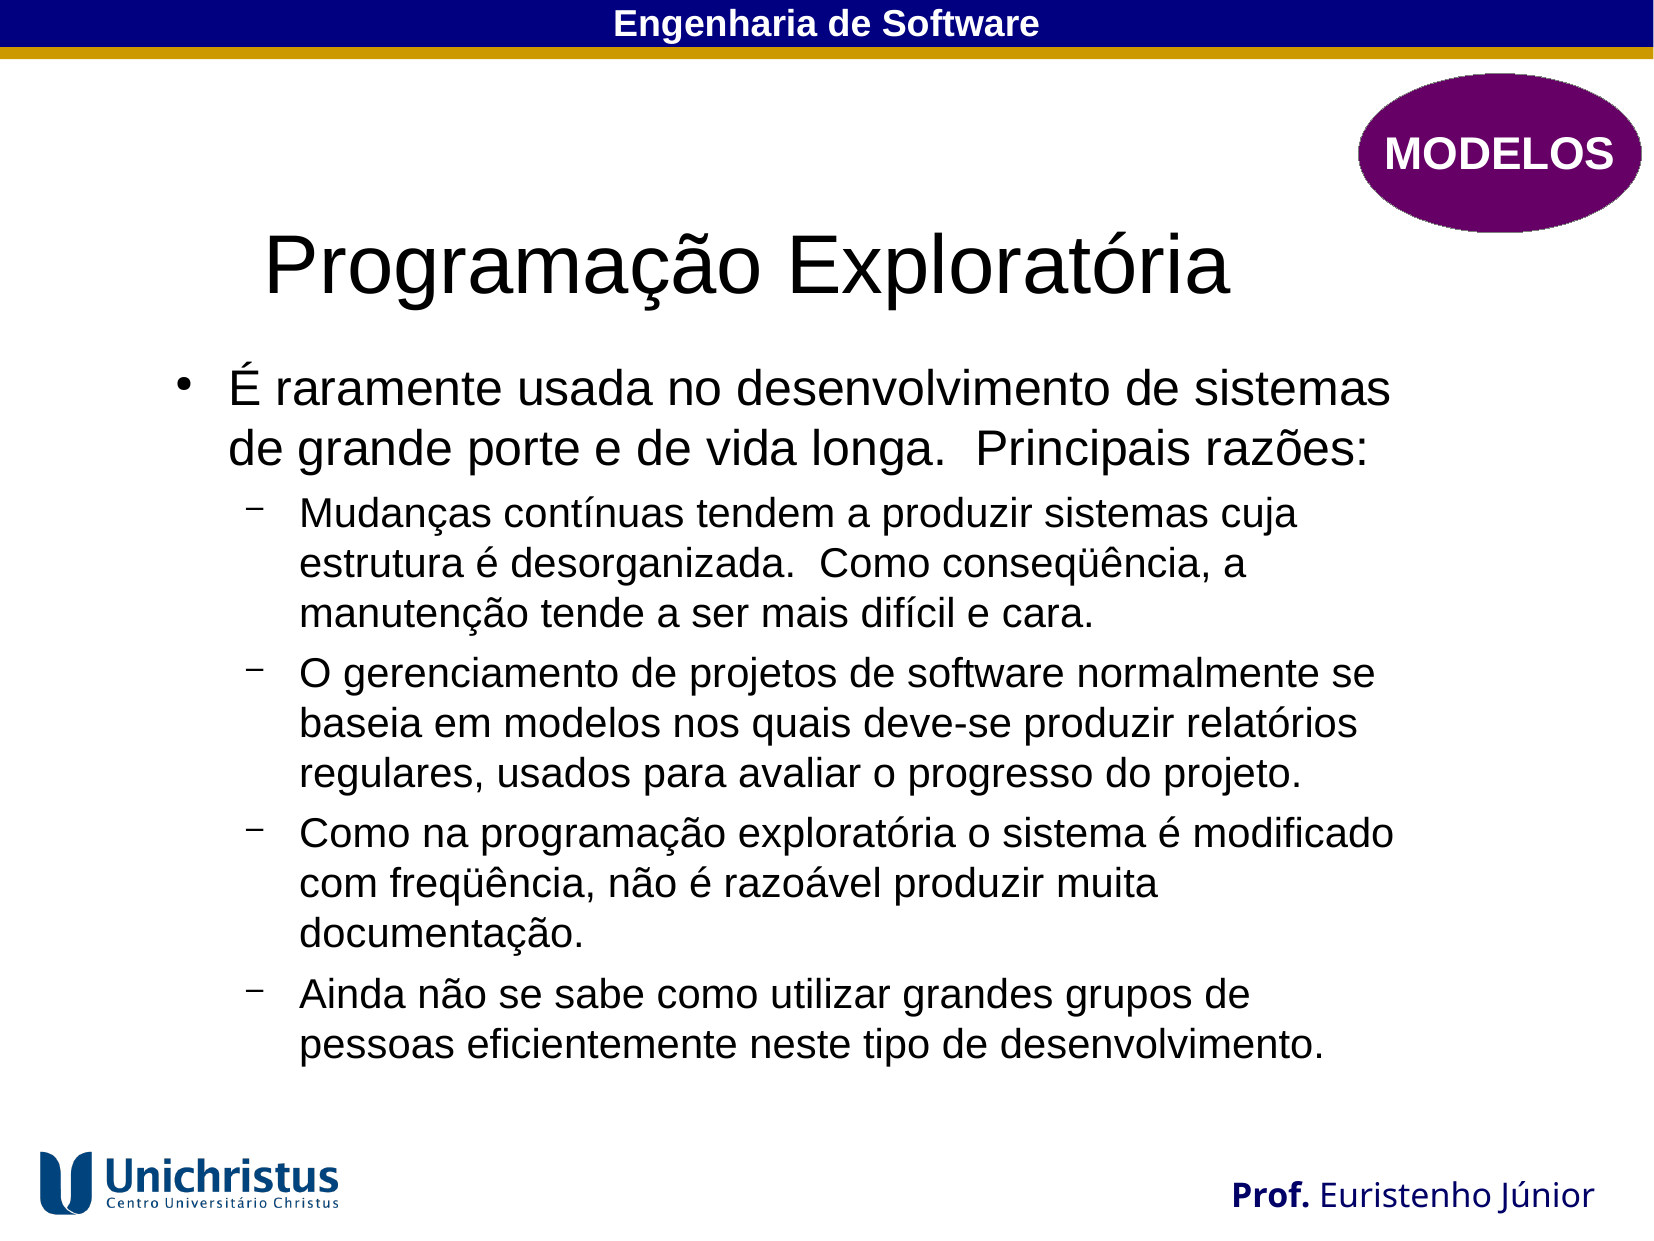

Engenharia de Software
MODELOS
# Programação Exploratória
É raramente usada no desenvolvimento de sistemas de grande porte e de vida longa. Principais razões:
Mudanças contínuas tendem a produzir sistemas cuja estrutura é desorganizada. Como conseqüência, a manutenção tende a ser mais difícil e cara.
O gerenciamento de projetos de software normalmente se baseia em modelos nos quais deve-se produzir relatórios regulares, usados para avaliar o progresso do projeto.
Como na programação exploratória o sistema é modificado com freqüência, não é razoável produzir muita documentação.
Ainda não se sabe como utilizar grandes grupos de pessoas eficientemente neste tipo de desenvolvimento.
Prof. Euristenho Júnior